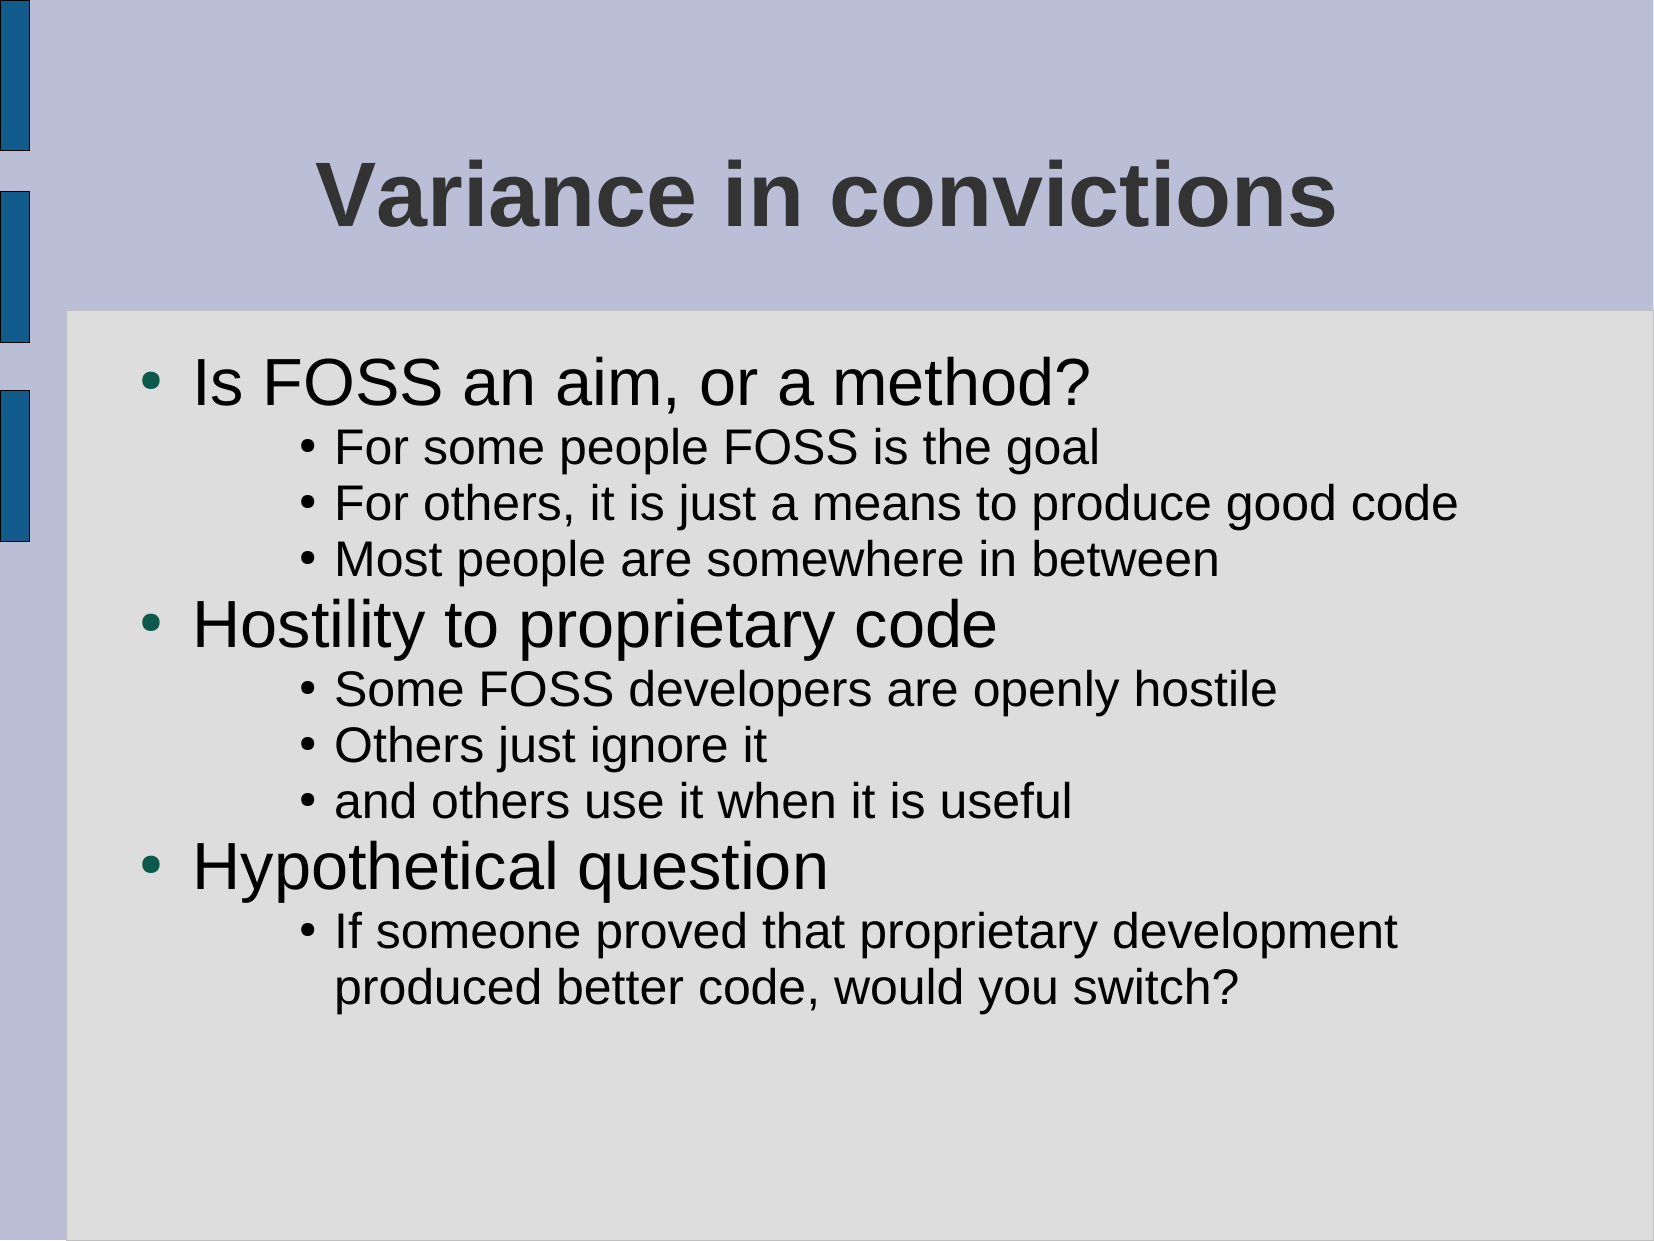

# Variance in convictions
Is FOSS an aim, or a method?
For some people FOSS is the goal
For others, it is just a means to produce good code
Most people are somewhere in between
Hostility to proprietary code
Some FOSS developers are openly hostile
Others just ignore it
and others use it when it is useful
Hypothetical question
If someone proved that proprietary development produced better code, would you switch?